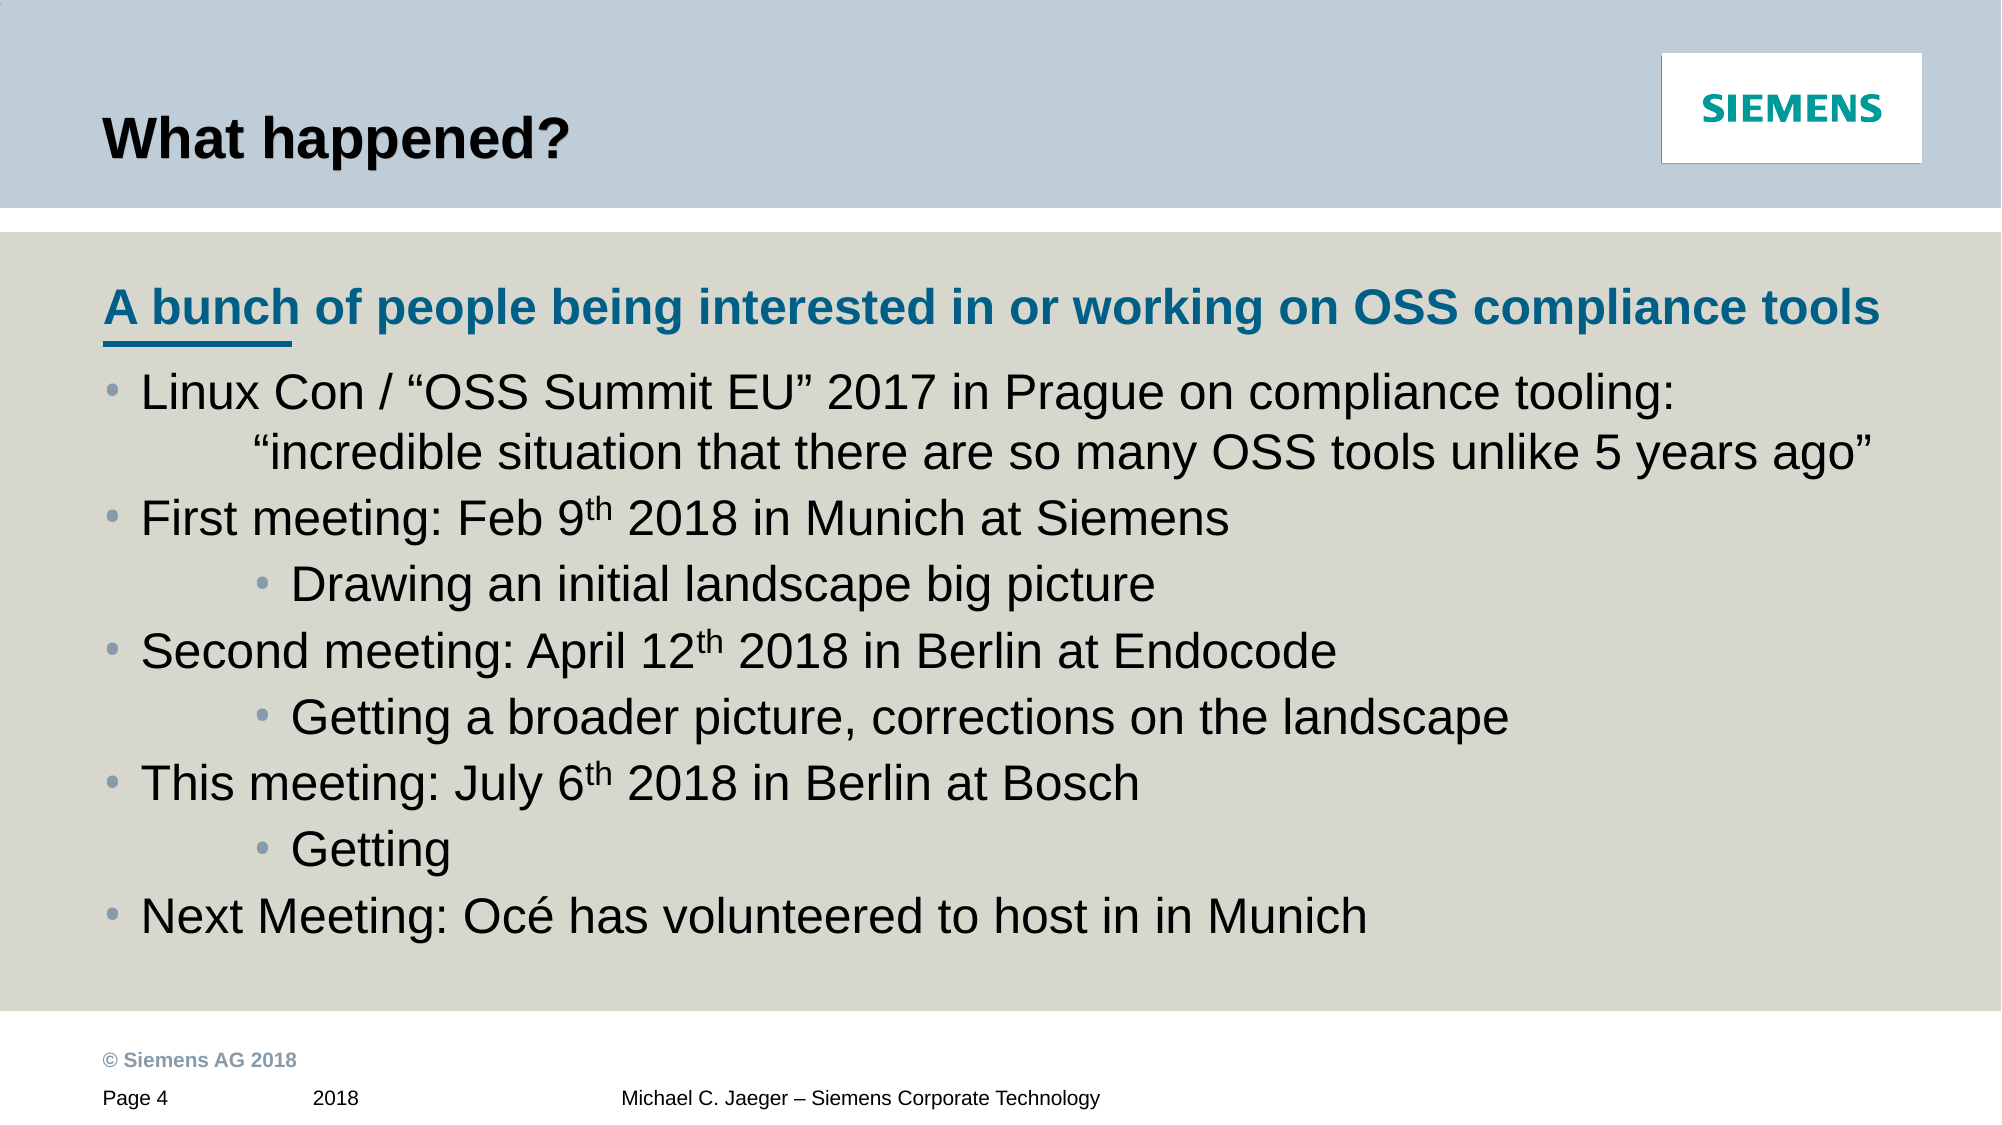

# What happened?
A bunch of people being interested in or working on OSS compliance tools
Linux Con / “OSS Summit EU” 2017 in Prague on compliance tooling:
	“incredible situation that there are so many OSS tools unlike 5 years ago”
First meeting: Feb 9th 2018 in Munich at Siemens
Drawing an initial landscape big picture
Second meeting: April 12th 2018 in Berlin at Endocode
Getting a broader picture, corrections on the landscape
This meeting: July 6th 2018 in Berlin at Bosch
Getting
Next Meeting: Océ has volunteered to host in in Munich